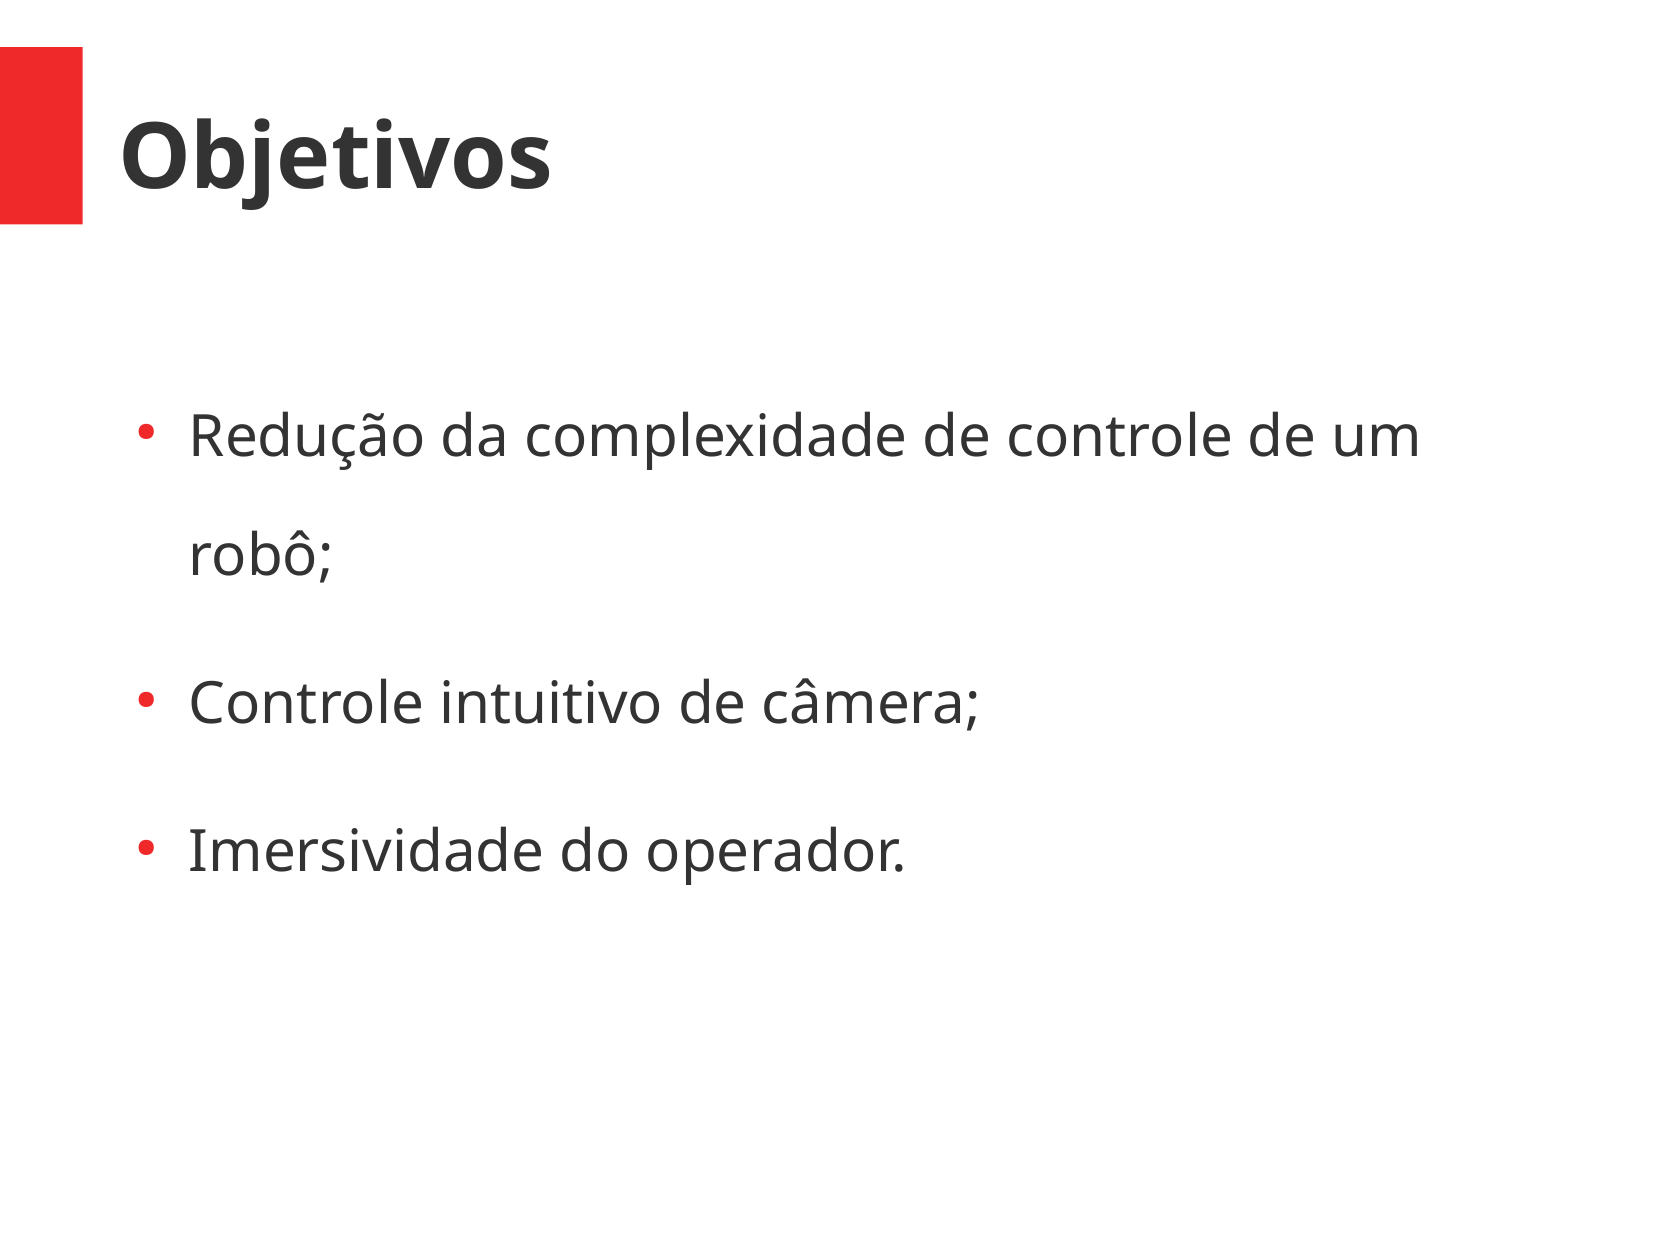

# Objetivos
Redução da complexidade de controle de um robô;
Controle intuitivo de câmera;
Imersividade do operador.